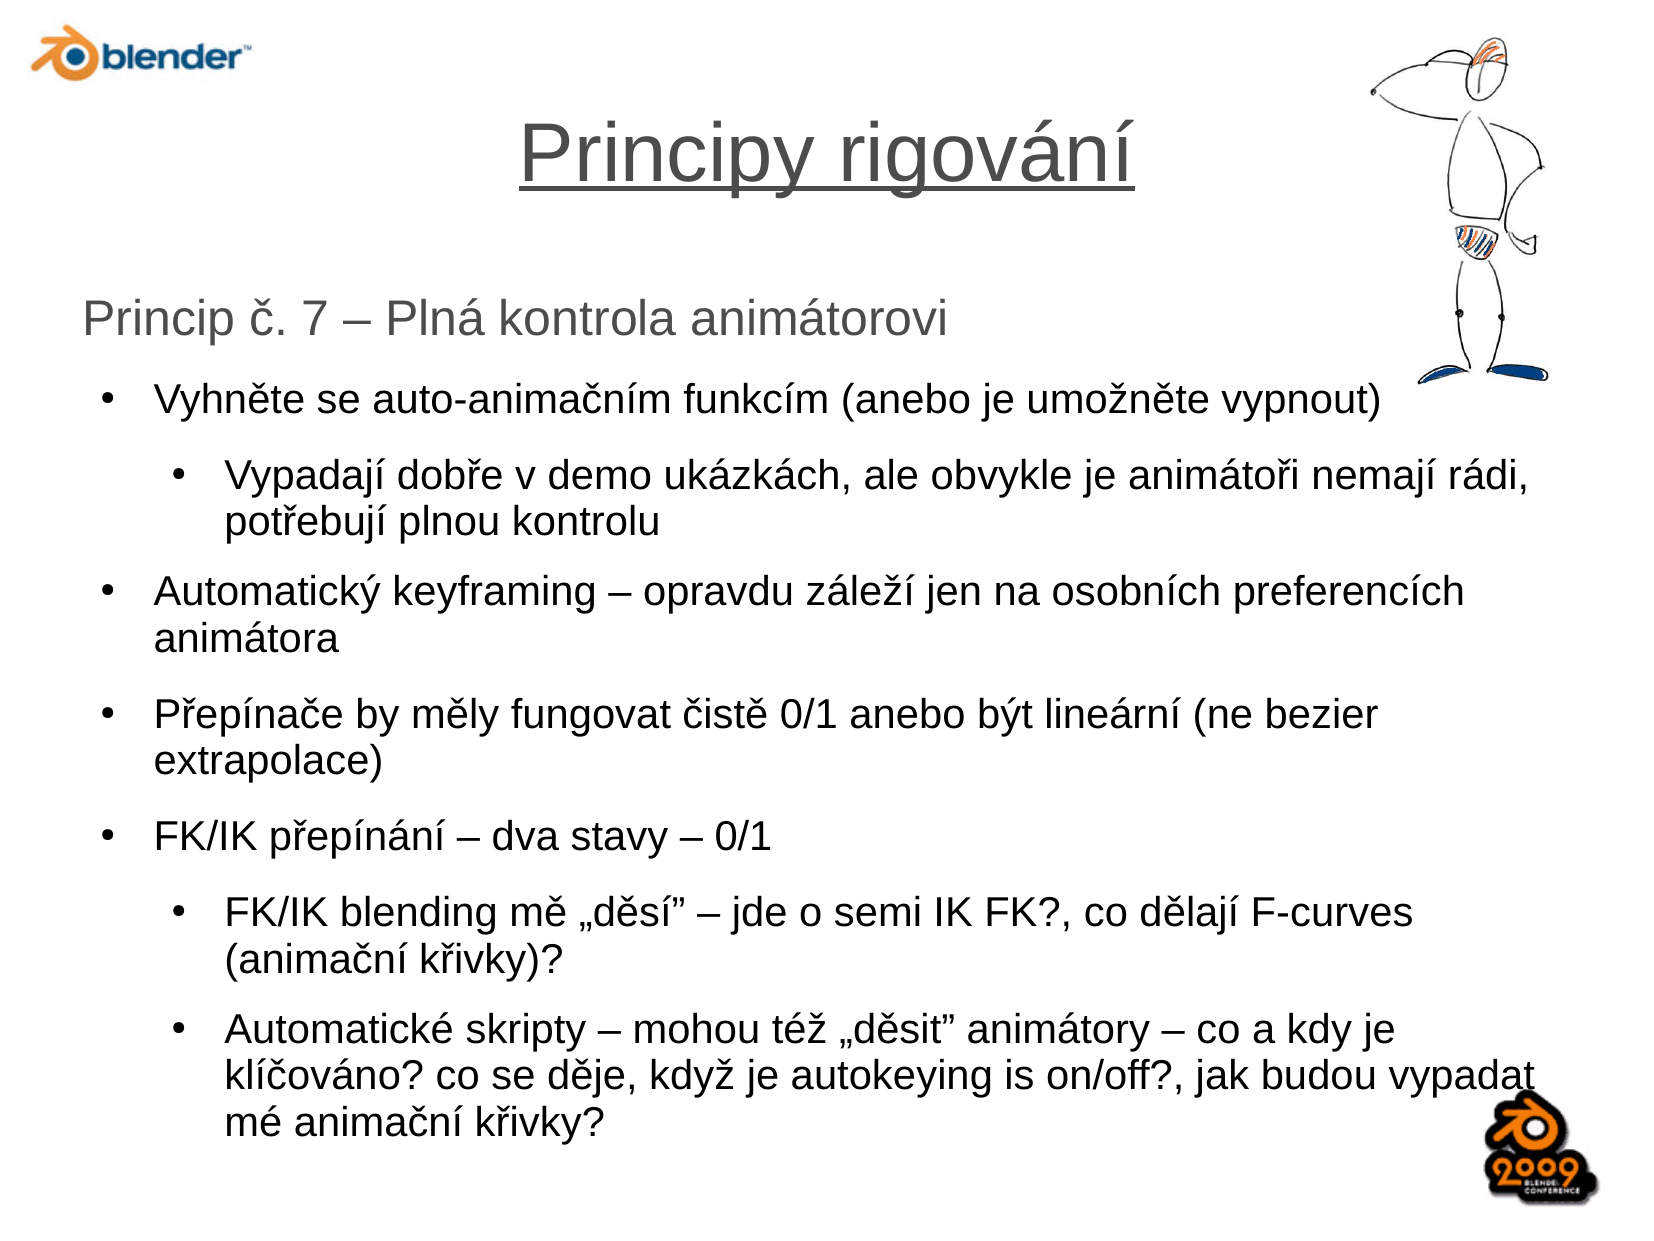

# Principy rigování
Princip č. 7 – Plná kontrola animátorovi
Vyhněte se auto-animačním funkcím (anebo je umožněte vypnout)
Vypadají dobře v demo ukázkách, ale obvykle je animátoři nemají rádi, potřebují plnou kontrolu
Automatický keyframing – opravdu záleží jen na osobních preferencích animátora
Přepínače by měly fungovat čistě 0/1 anebo být lineární (ne bezier extrapolace)
FK/IK přepínání – dva stavy – 0/1
FK/IK blending mě „děsí” – jde o semi IK FK?, co dělají F-curves (animační křivky)?
Automatické skripty – mohou též „děsit” animátory – co a kdy je klíčováno? co se děje, když je autokeying is on/off?, jak budou vypadat mé animační křivky?